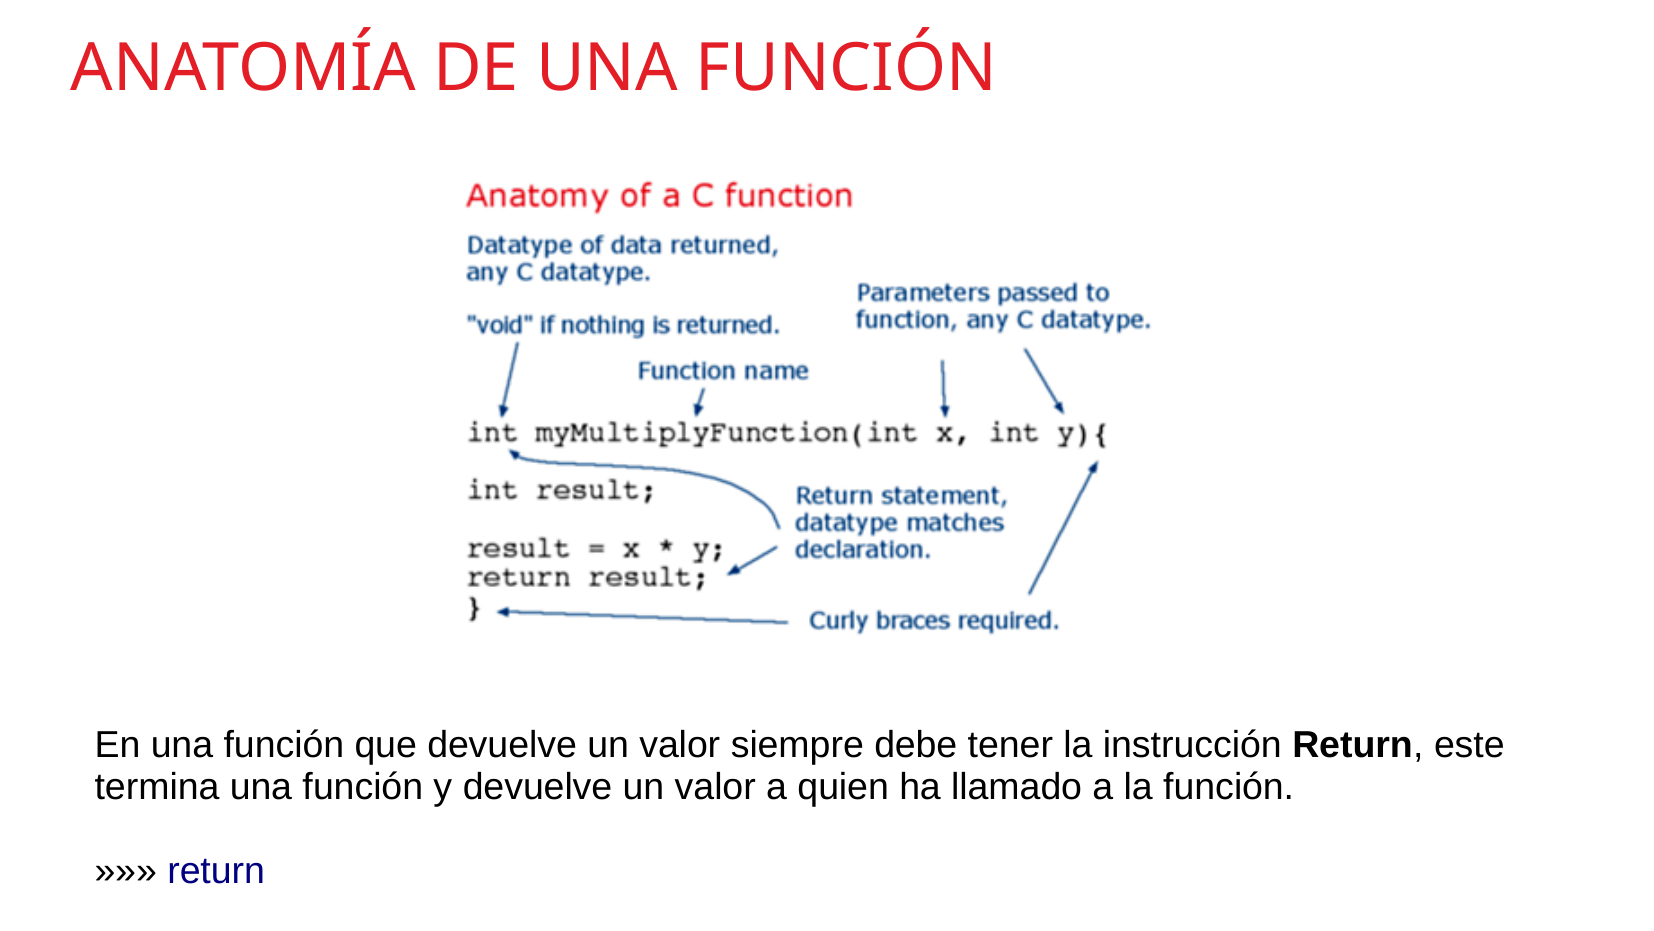

# ANATOMÍA DE UNA FUNCIÓN
En una función que devuelve un valor siempre debe tener la instrucción Return, este termina una función y devuelve un valor a quien ha llamado a la función.
»»» return